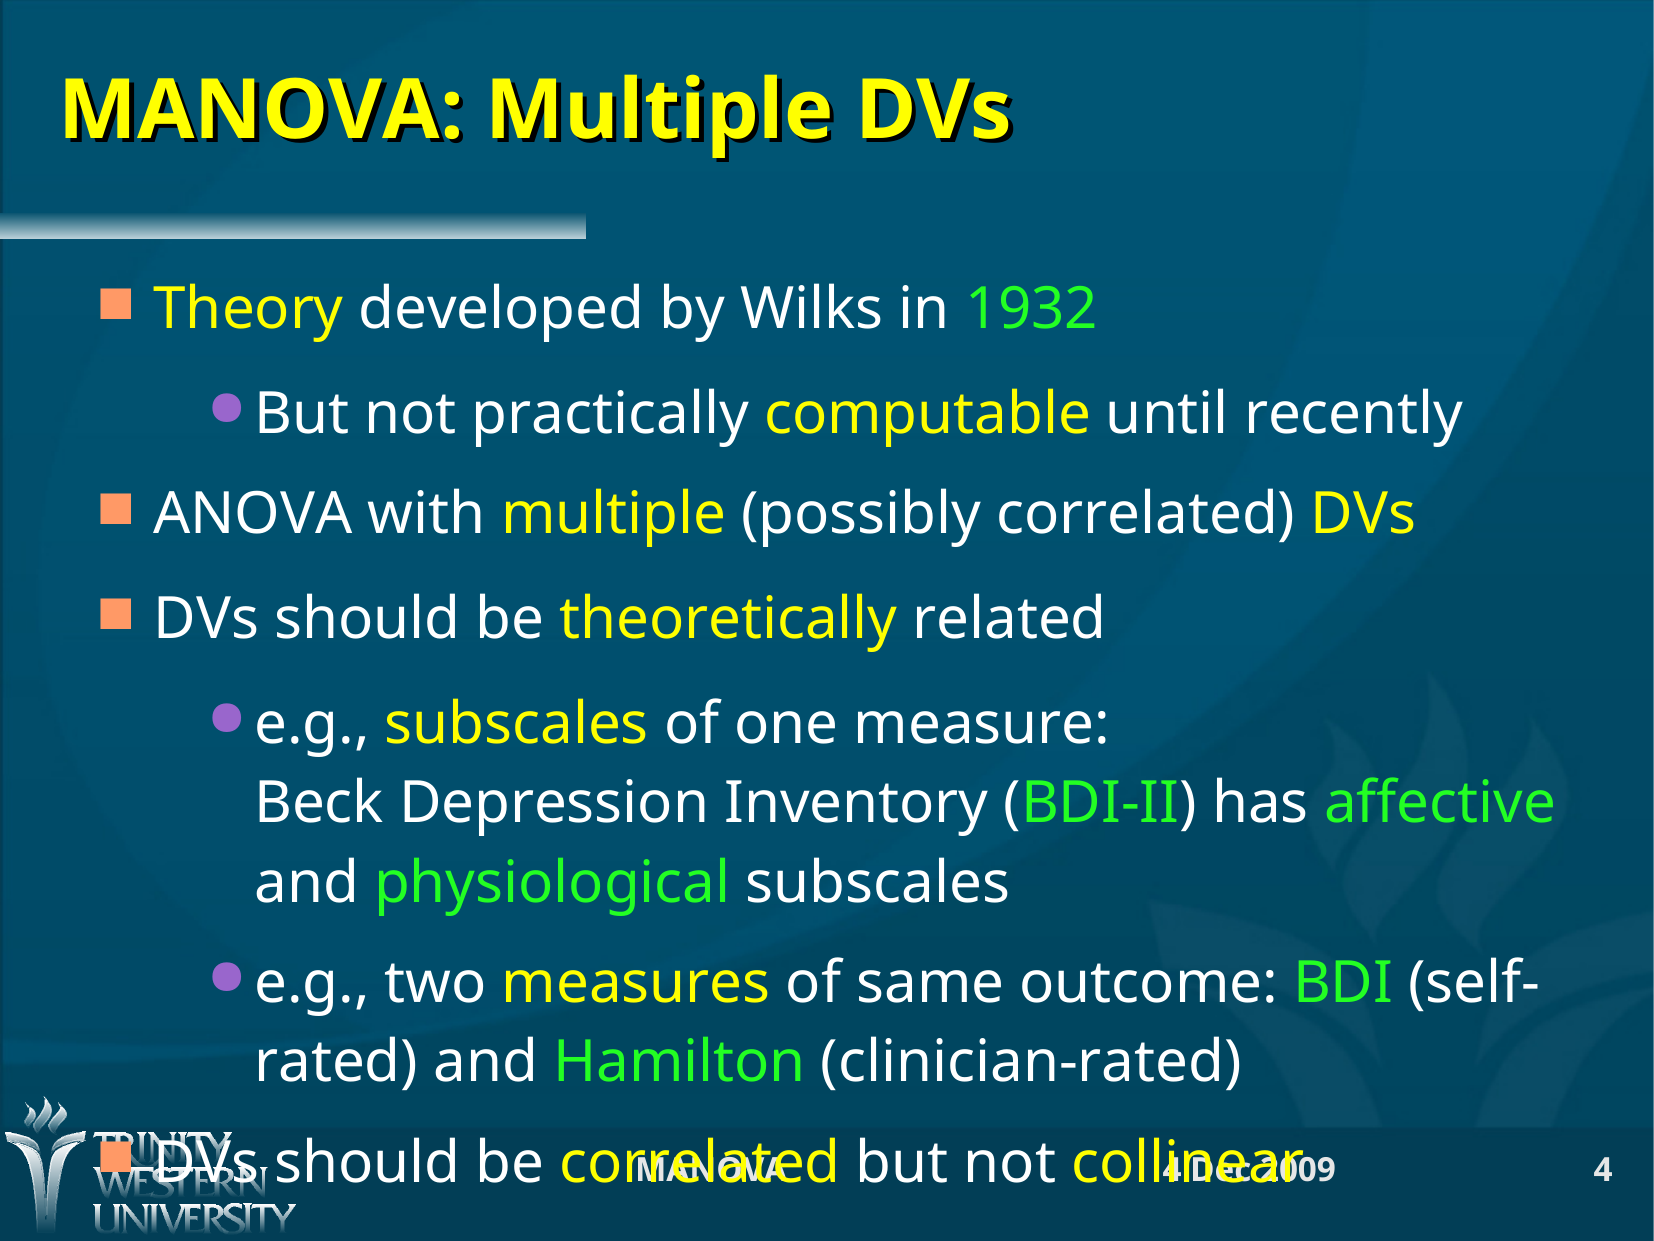

# MANOVA: Multiple DVs
Theory developed by Wilks in 1932
But not practically computable until recently
ANOVA with multiple (possibly correlated) DVs
DVs should be theoretically related
e.g., subscales of one measure:
Beck Depression Inventory (BDI-II) has affective and physiological subscales
e.g., two measures of same outcome: BDI (self-rated) and Hamilton (clinician-rated)
DVs should be correlated but not collinear
MANOVA
4 Dec 2009
4